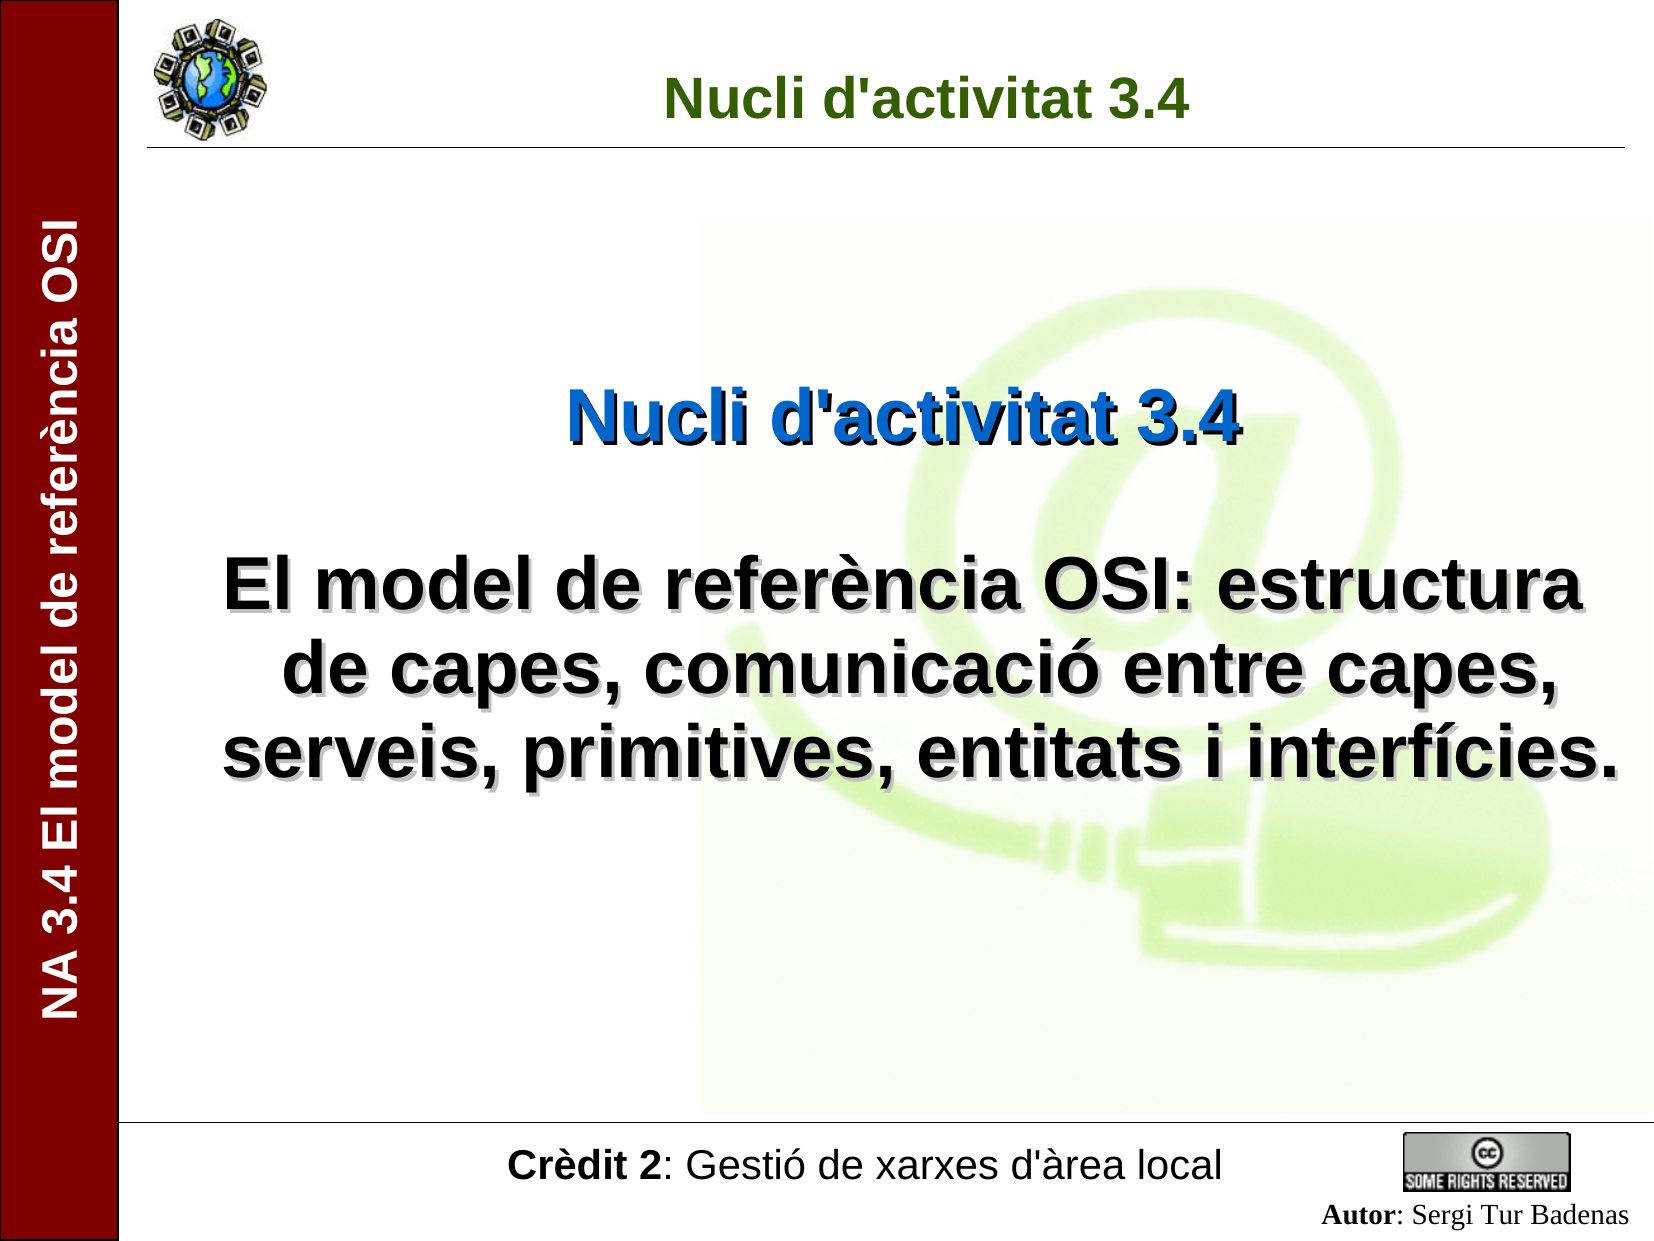

# Nucli d'activitat 3.4
Nucli d'activitat 3.4
El model de referència OSI: estructura de capes, comunicació entre capes, serveis, primitives, entitats i interfícies.